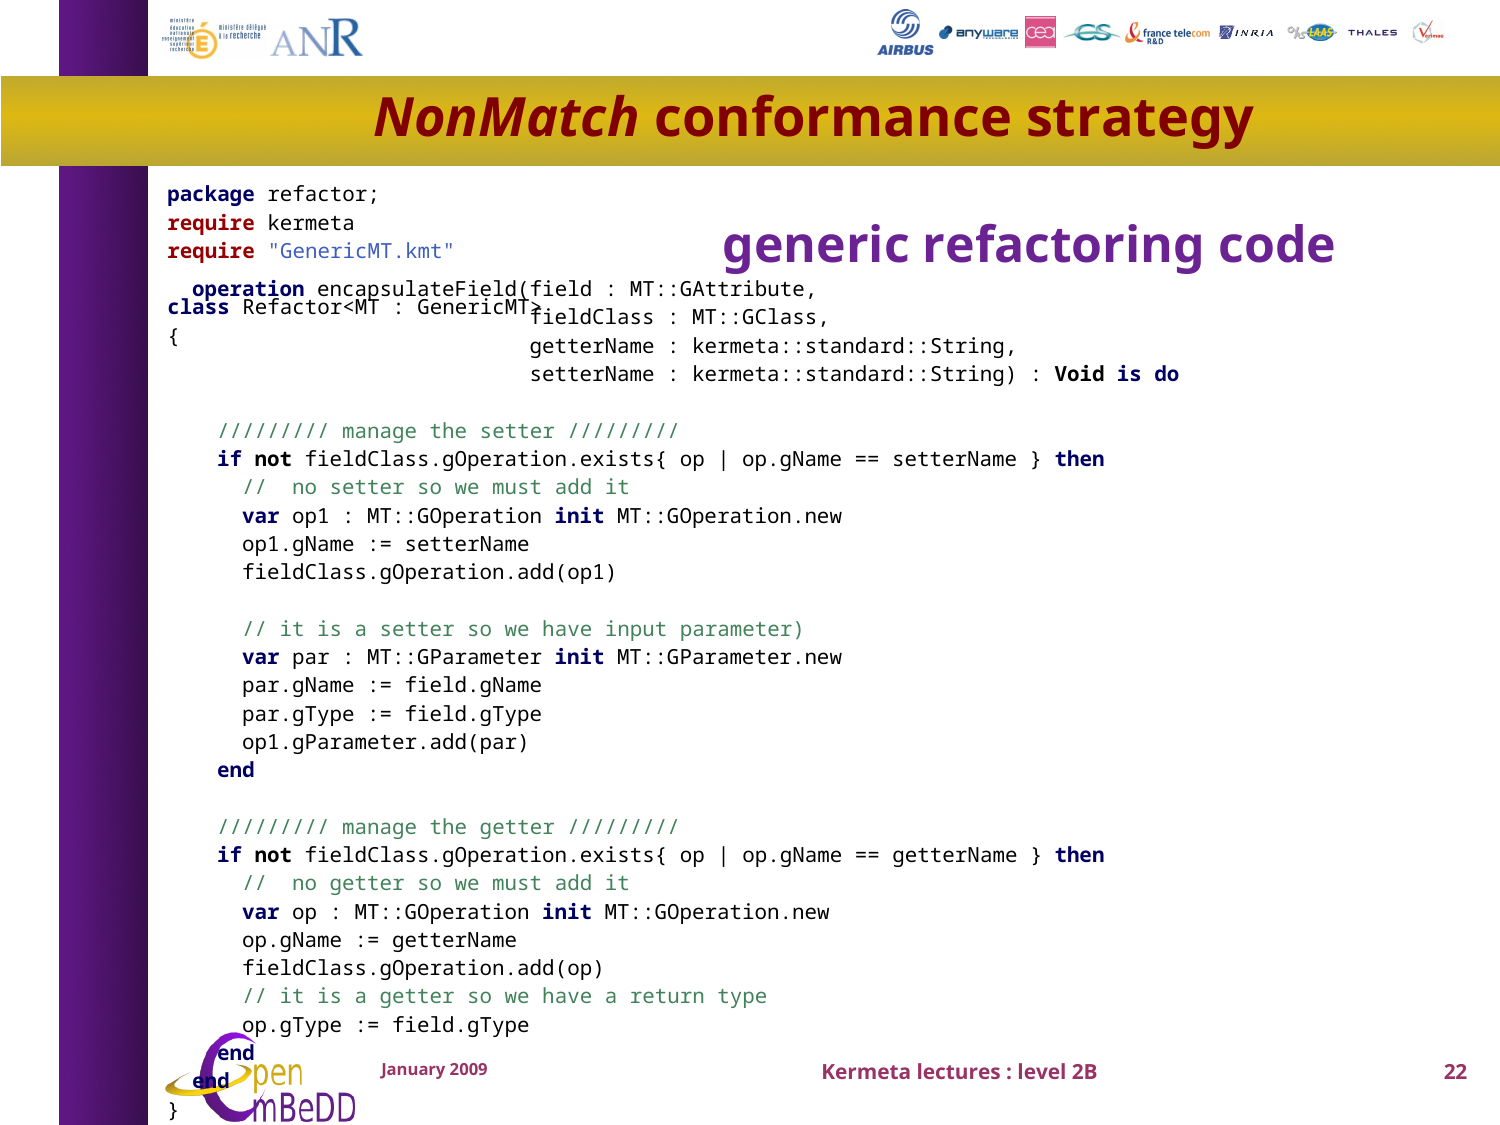

# NonMatch conformance strategy
package refactor;
require kermeta
require "GenericMT.kmt"
class Refactor<MT : GenericMT>
{
generic refactoring code
 operation encapsulateField(field : MT::GAttribute,
 fieldClass : MT::GClass,
 getterName : kermeta::standard::String,
 setterName : kermeta::standard::String) : Void is do
 ///////// manage the setter /////////
 if not fieldClass.gOperation.exists{ op | op.gName == setterName } then
 // no setter so we must add it
 var op1 : MT::GOperation init MT::GOperation.new
 op1.gName := setterName
 fieldClass.gOperation.add(op1)
 // it is a setter so we have input parameter)
 var par : MT::GParameter init MT::GParameter.new
 par.gName := field.gName
 par.gType := field.gType
 op1.gParameter.add(par)
 end
 ///////// manage the getter /////////
 if not fieldClass.gOperation.exists{ op | op.gName == getterName } then
 // no getter so we must add it
 var op : MT::GOperation init MT::GOperation.new
 op.gName := getterName
 fieldClass.gOperation.add(op)
 // it is a getter so we have a return type
 op.gType := field.gType
 end
 end
}
Pied de page
Pied de page fixe
22